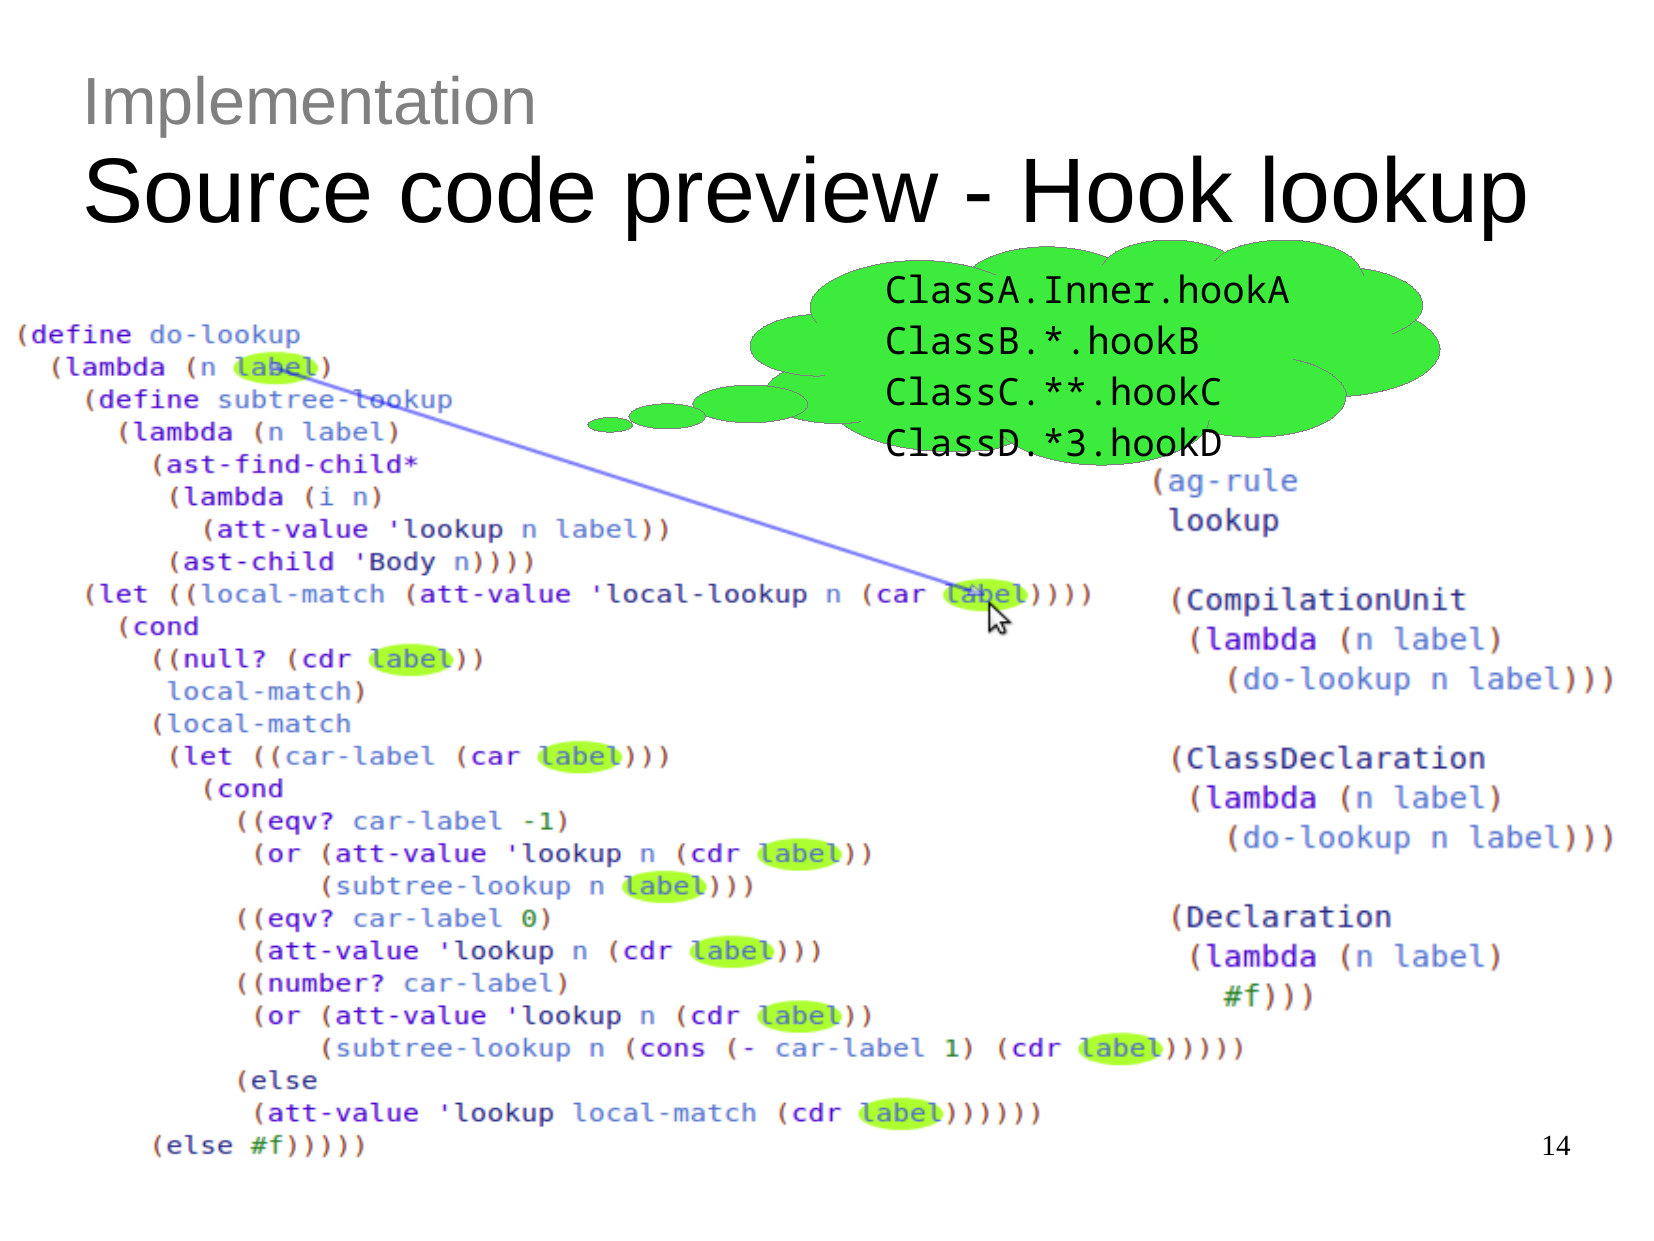

# Implementation Source code preview - Hook lookup
ClassA.Inner.hookA
ClassB.*.hookB
ClassC.**.hookC
ClassD.*3.hookD
26.06.2014
14